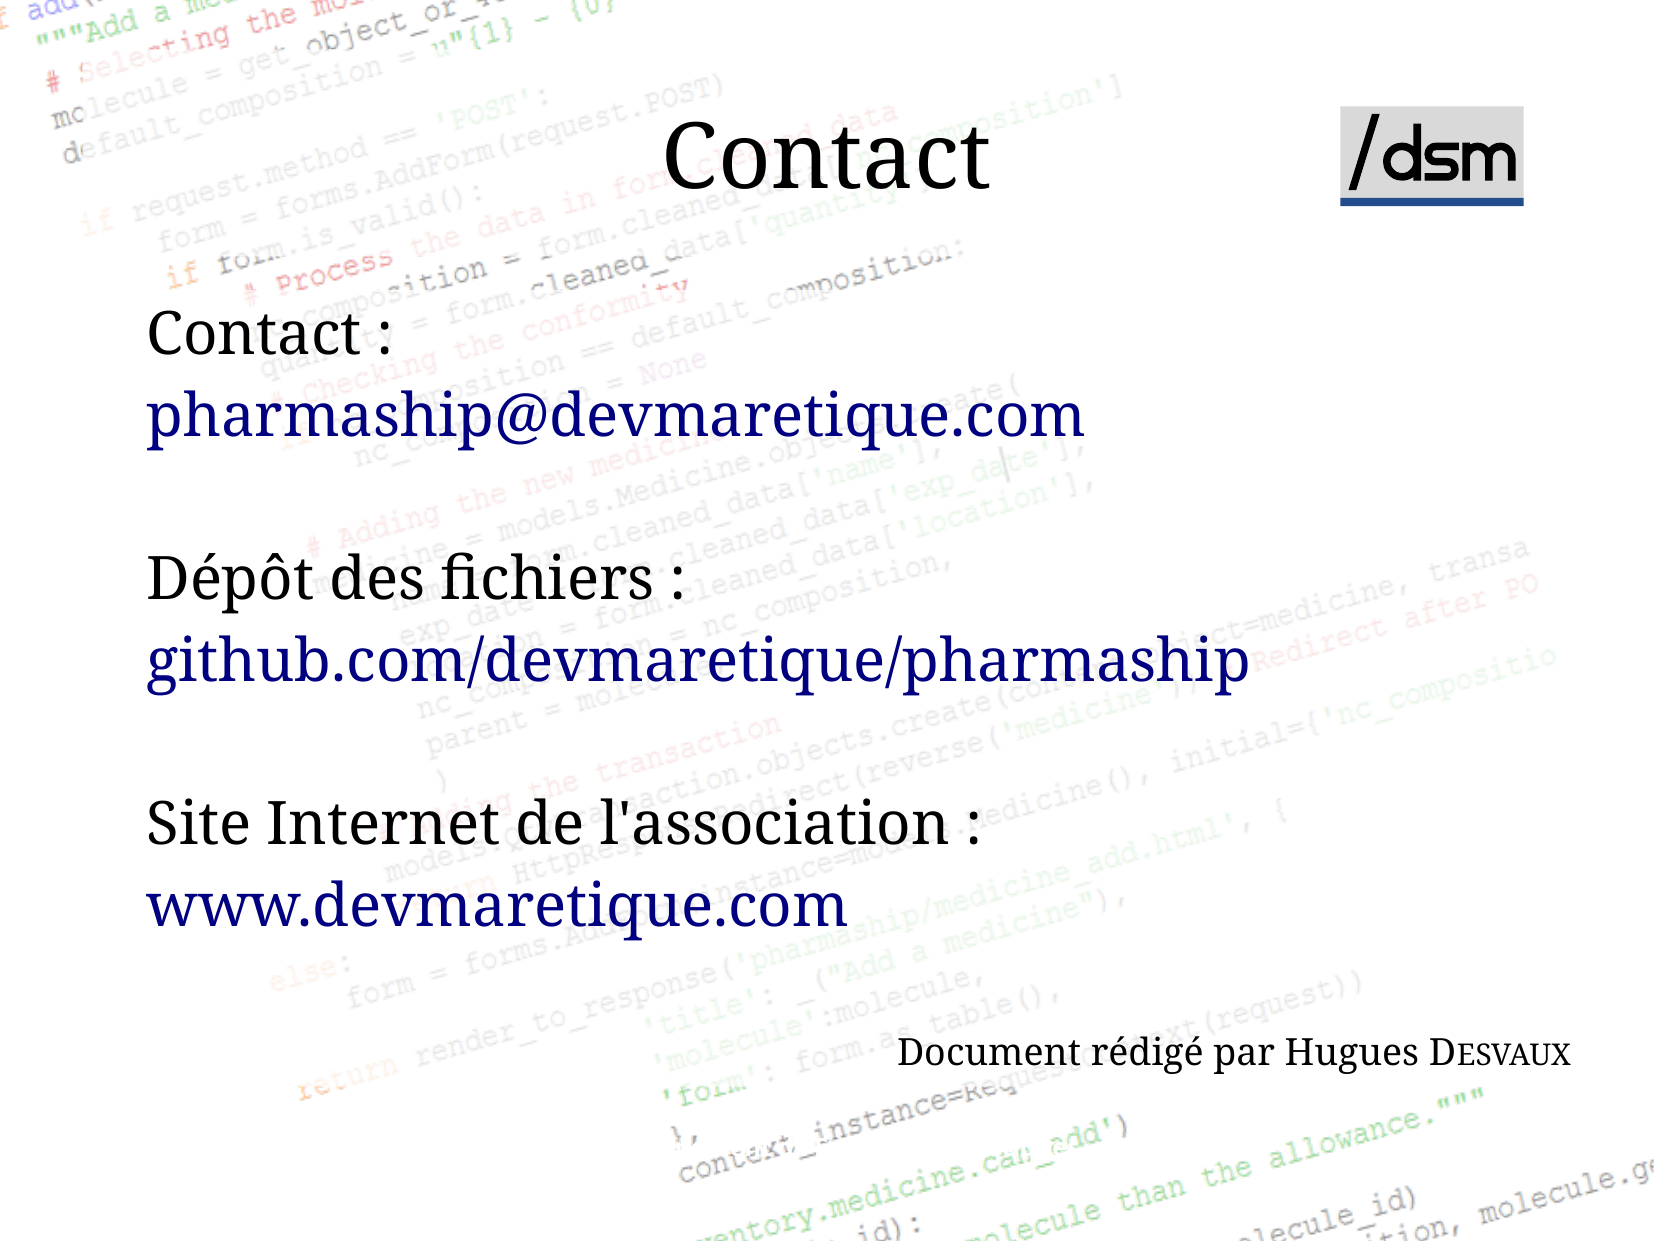

# Contact
Contact :
pharmaship@devmaretique.com
Dépôt des fichiers :
github.com/devmaretique/pharmaship
Site Internet de l'association :
www.devmaretique.com
Document rédigé par Hugues DESVAUX
24/08/2013
Développement de Solutions Marétiques
11